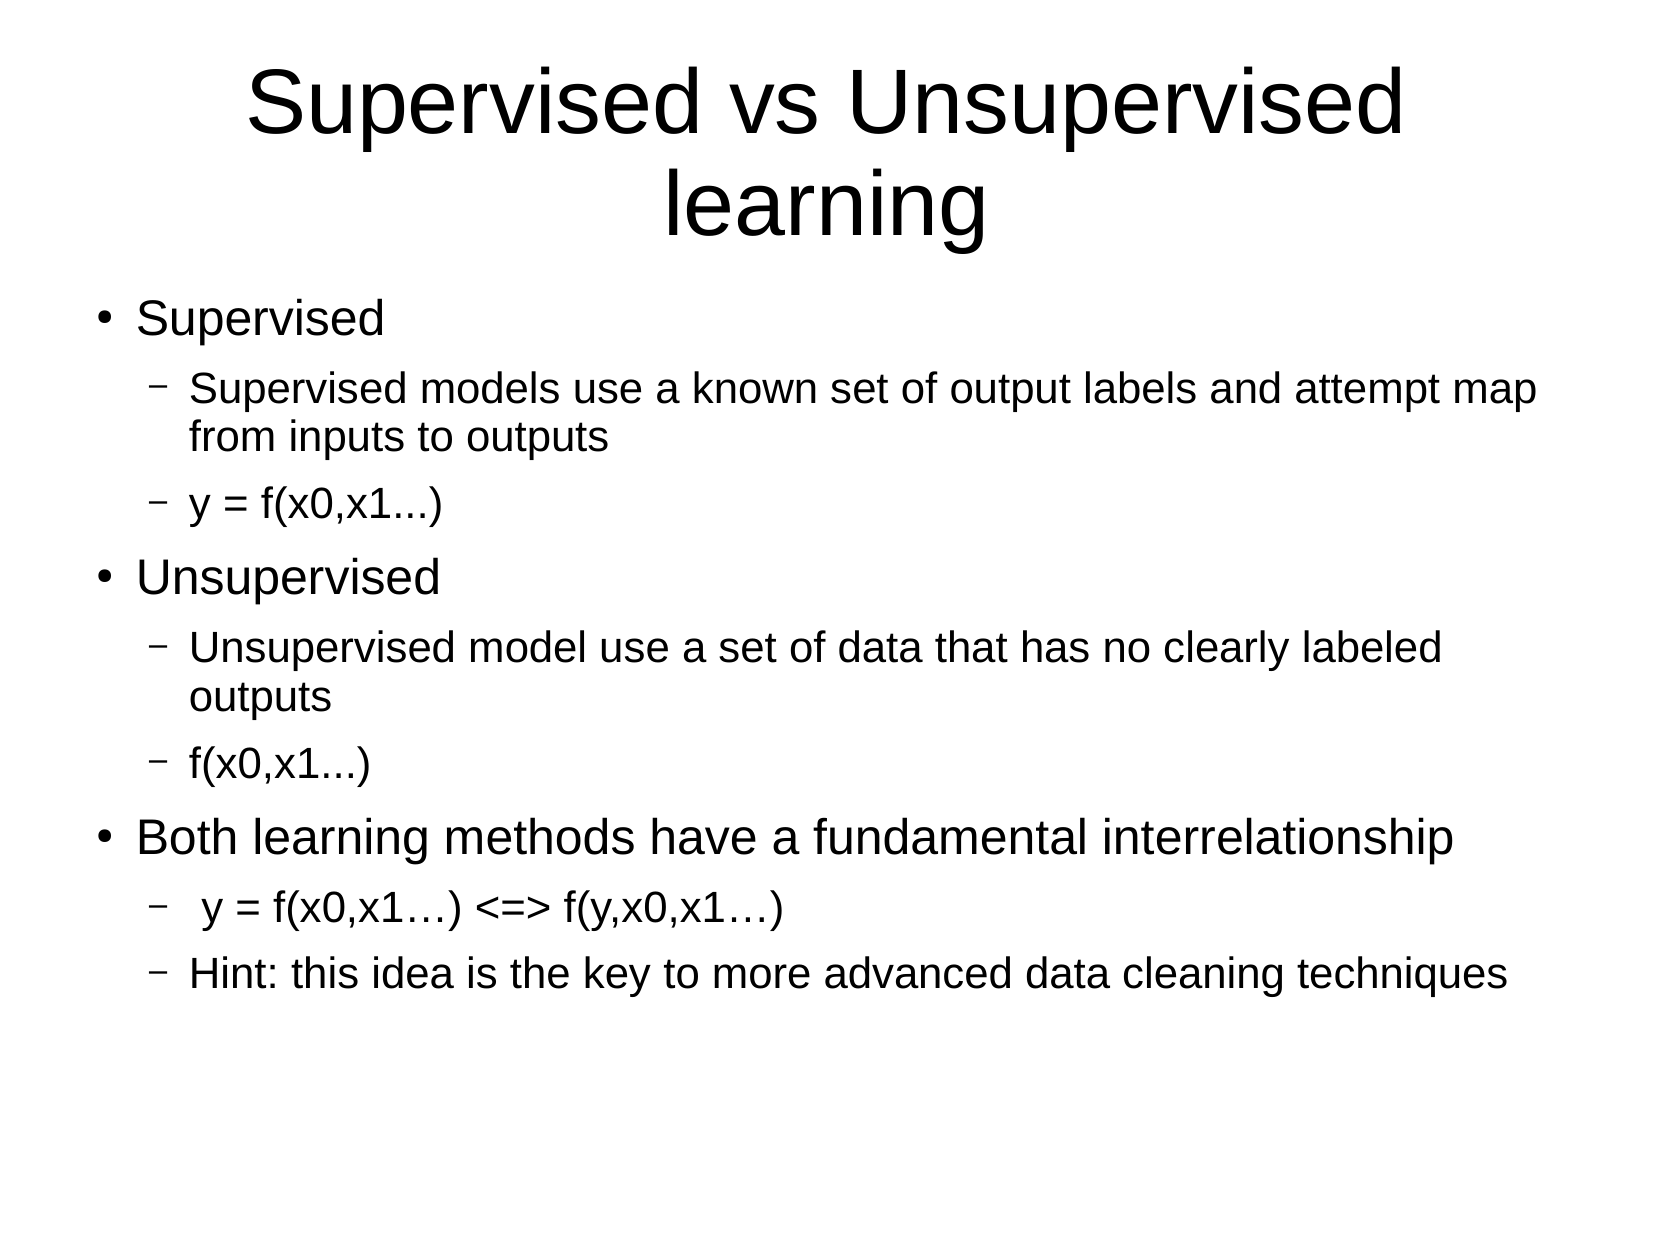

# Supervised vs Unsupervised learning
Supervised
Supervised models use a known set of output labels and attempt map from inputs to outputs
y = f(x0,x1...)
Unsupervised
Unsupervised model use a set of data that has no clearly labeled outputs
f(x0,x1...)
Both learning methods have a fundamental interrelationship
 y = f(x0,x1…) <=> f(y,x0,x1…)
Hint: this idea is the key to more advanced data cleaning techniques